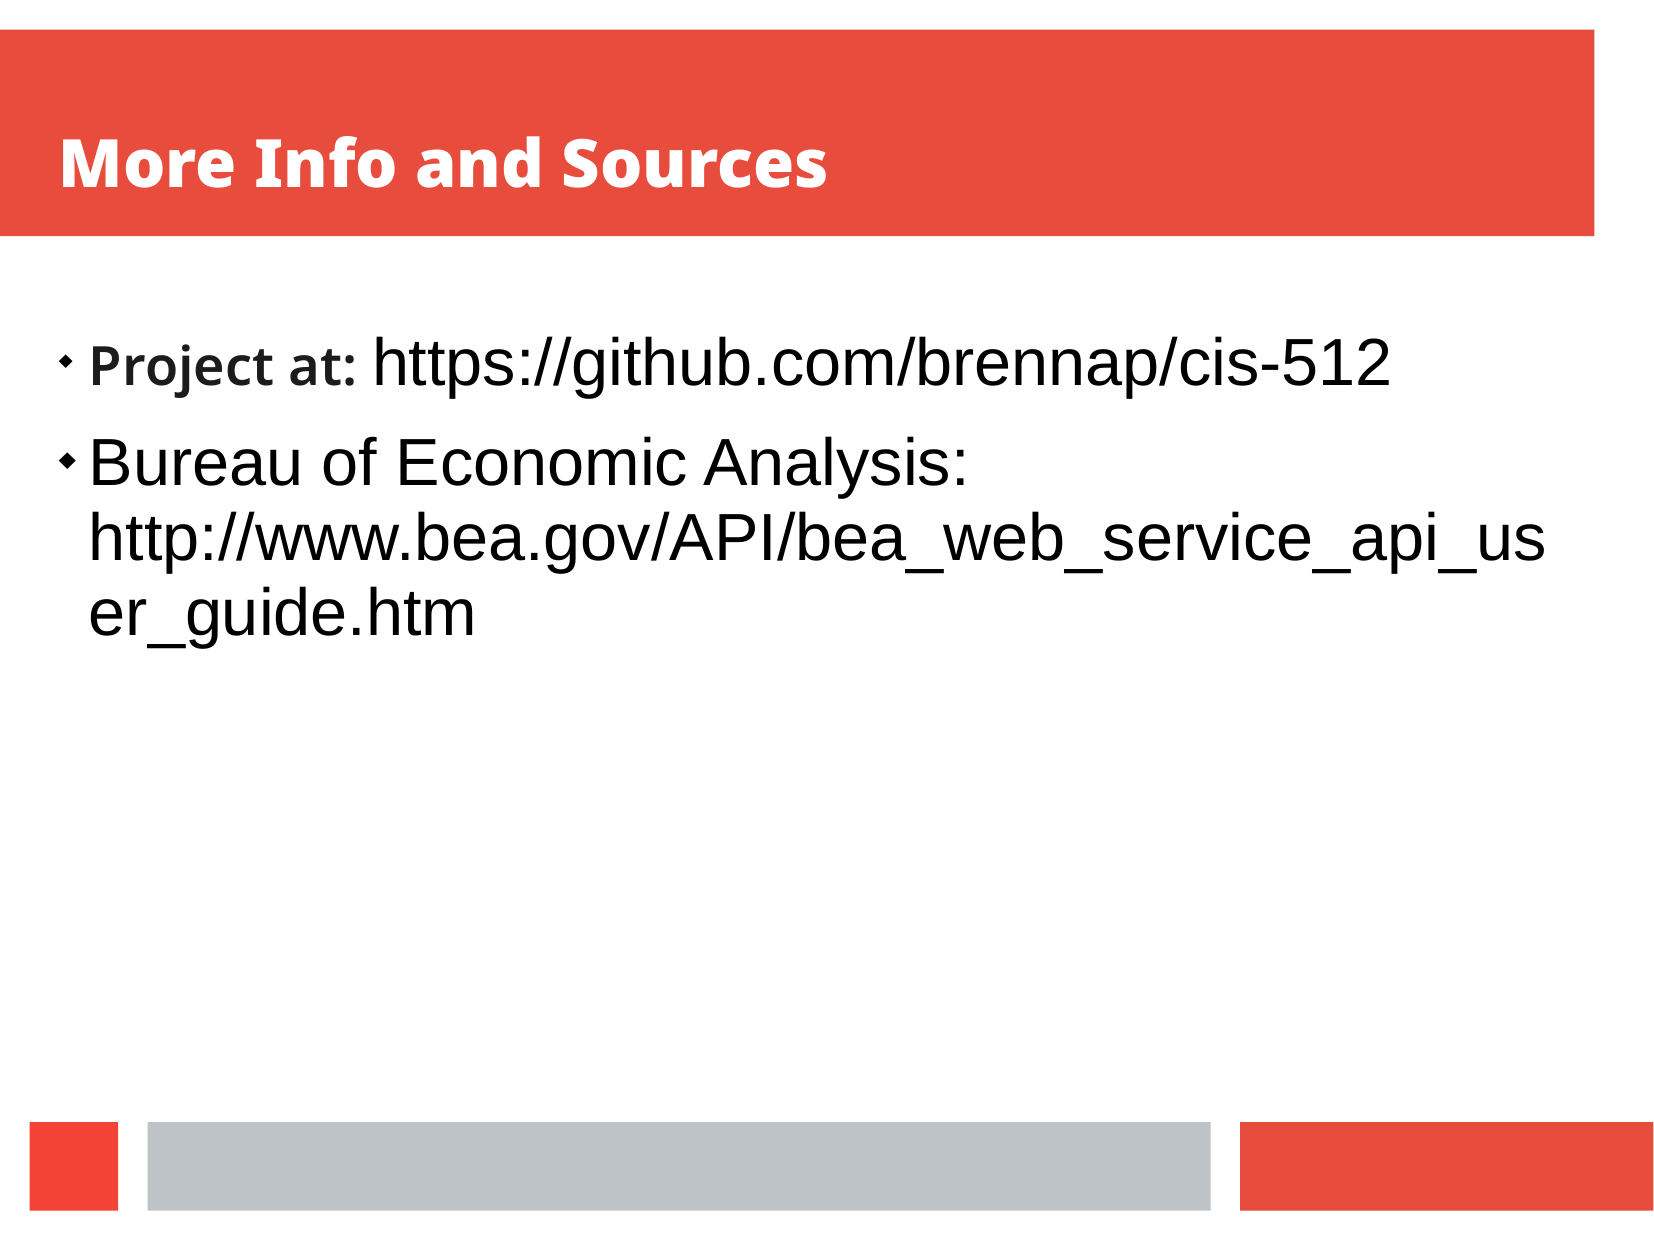

# More Info and Sources
Project at: https://github.com/brennap/cis-512
Bureau of Economic Analysis: http://www.bea.gov/API/bea_web_service_api_user_guide.htm